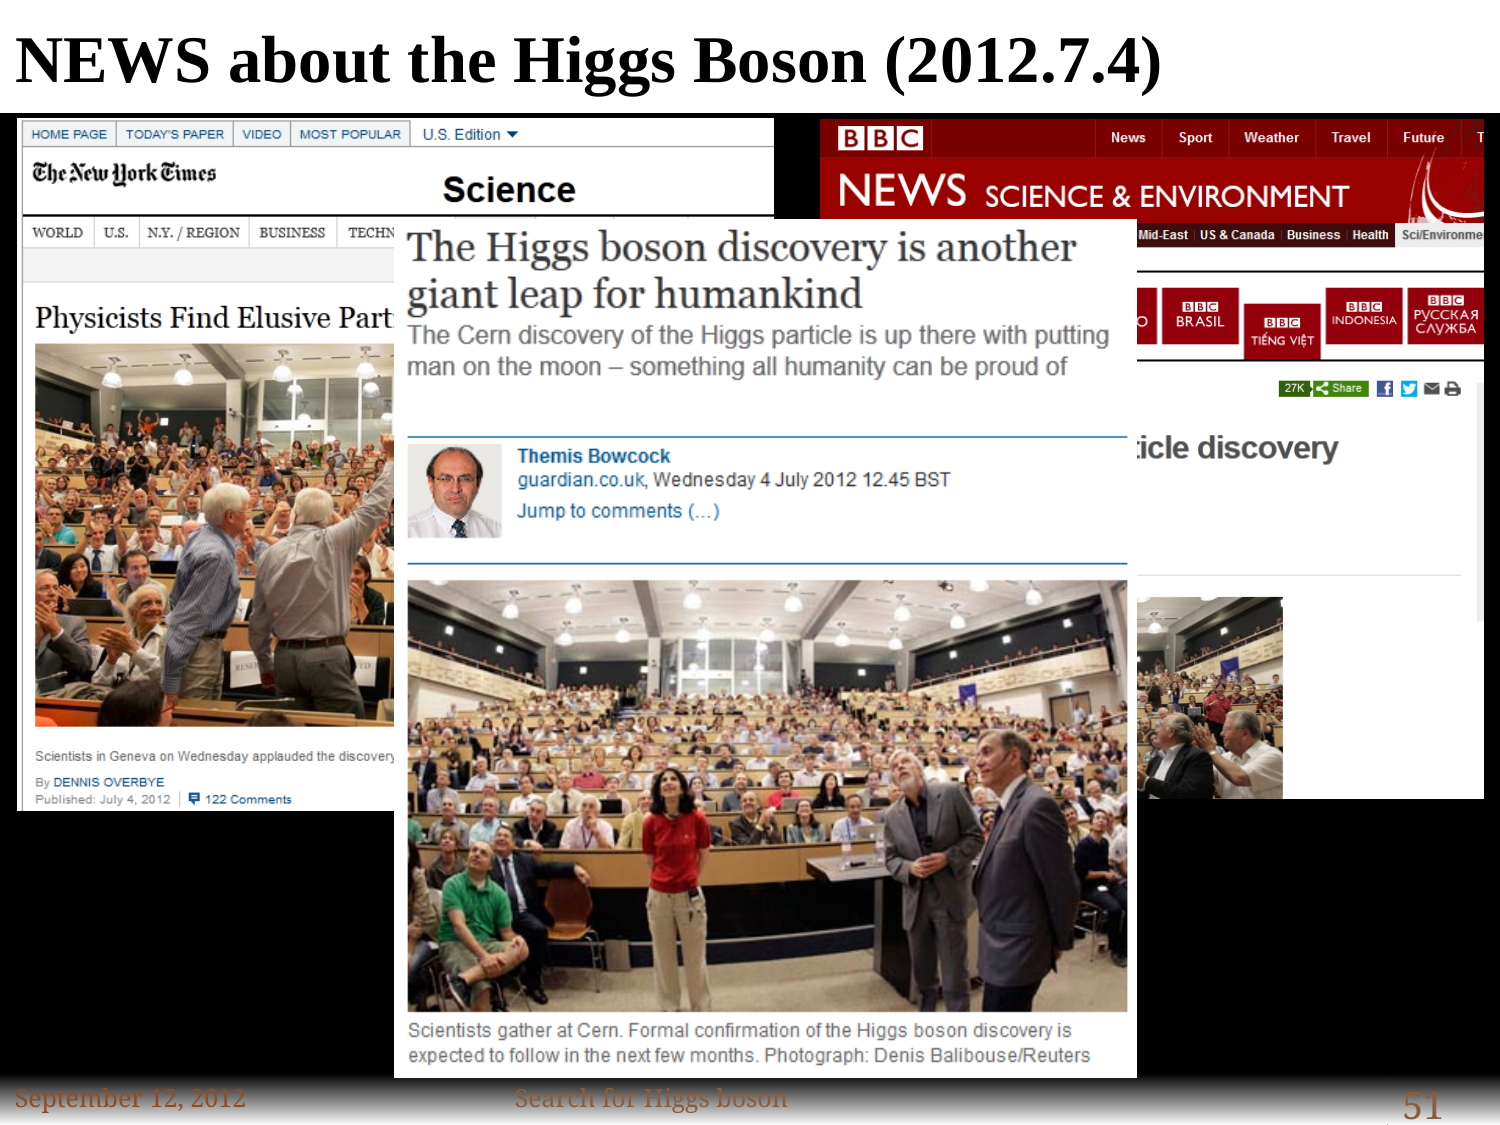

# NEWS about the Higgs Boson (2012.7.4)
September 12, 2012
Search for Higgs boson